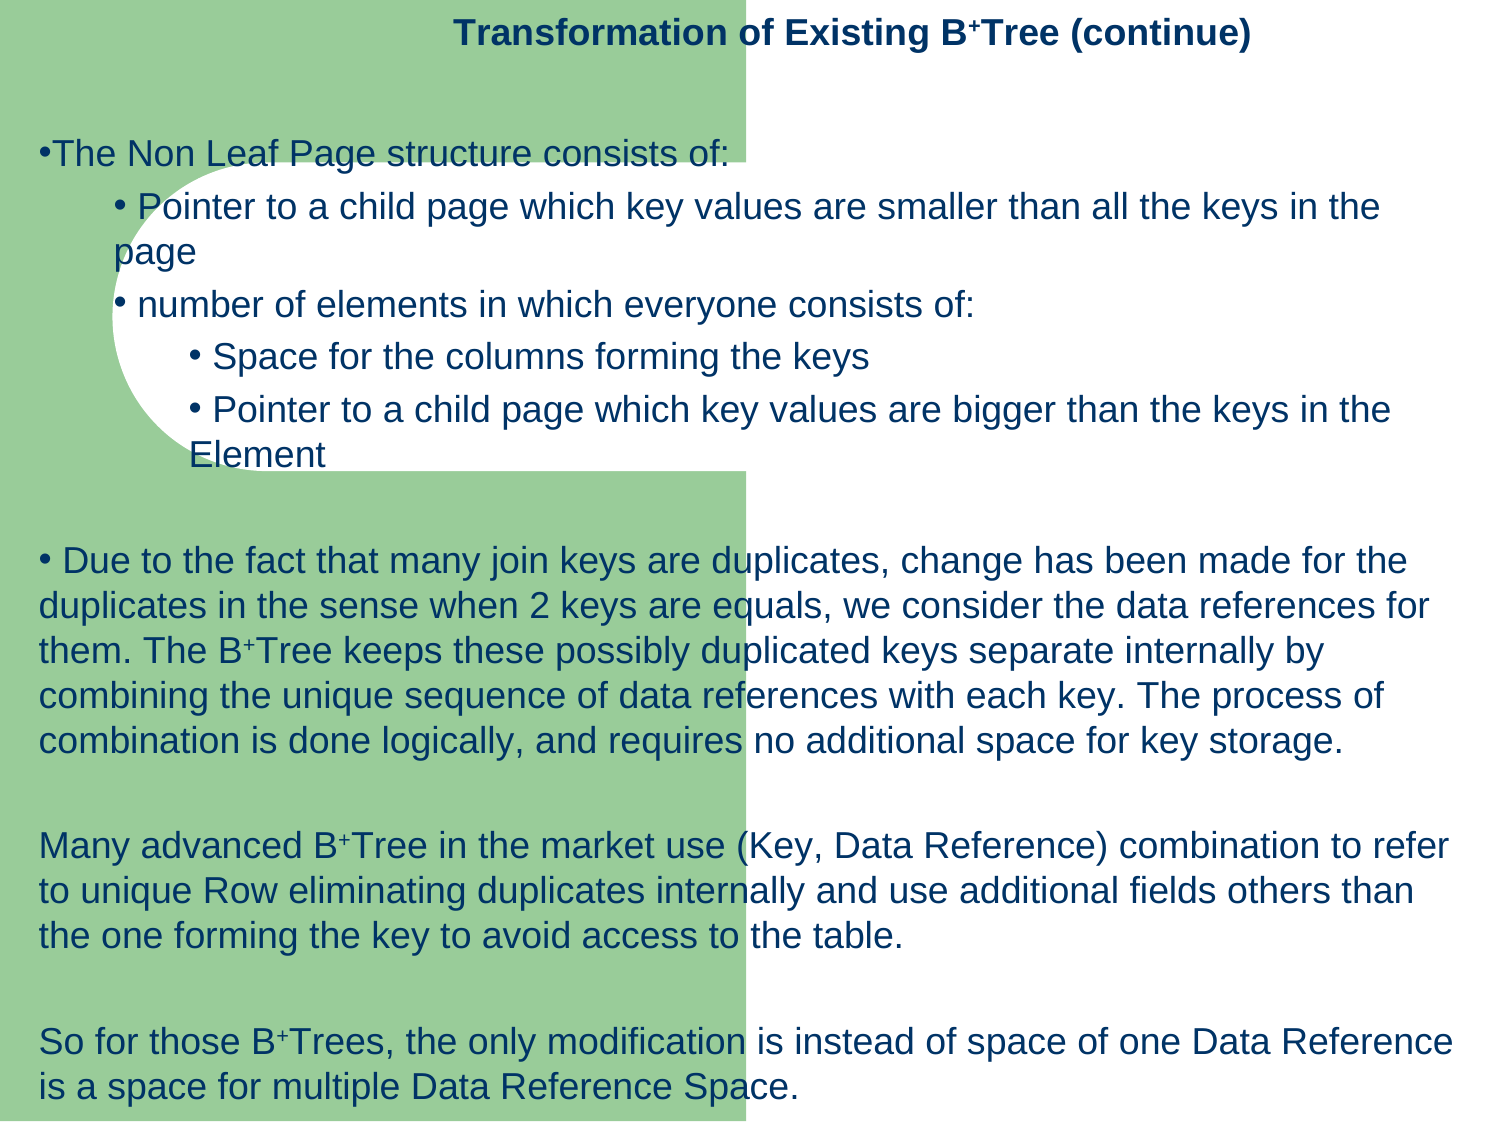

Transformation of Existing B+Tree (continue)
The Non Leaf Page structure consists of:
 Pointer to a child page which key values are smaller than all the keys in the page
 number of elements in which everyone consists of:
 Space for the columns forming the keys
 Pointer to a child page which key values are bigger than the keys in the Element
 Due to the fact that many join keys are duplicates, change has been made for the duplicates in the sense when 2 keys are equals, we consider the data references for them. The B+Tree keeps these possibly duplicated keys separate internally by combining the unique sequence of data references with each key. The process of combination is done logically, and requires no additional space for key storage.
Many advanced B+Tree in the market use (Key, Data Reference) combination to refer to unique Row eliminating duplicates internally and use additional fields others than the one forming the key to avoid access to the table.
So for those B+Trees, the only modification is instead of space of one Data Reference is a space for multiple Data Reference Space.